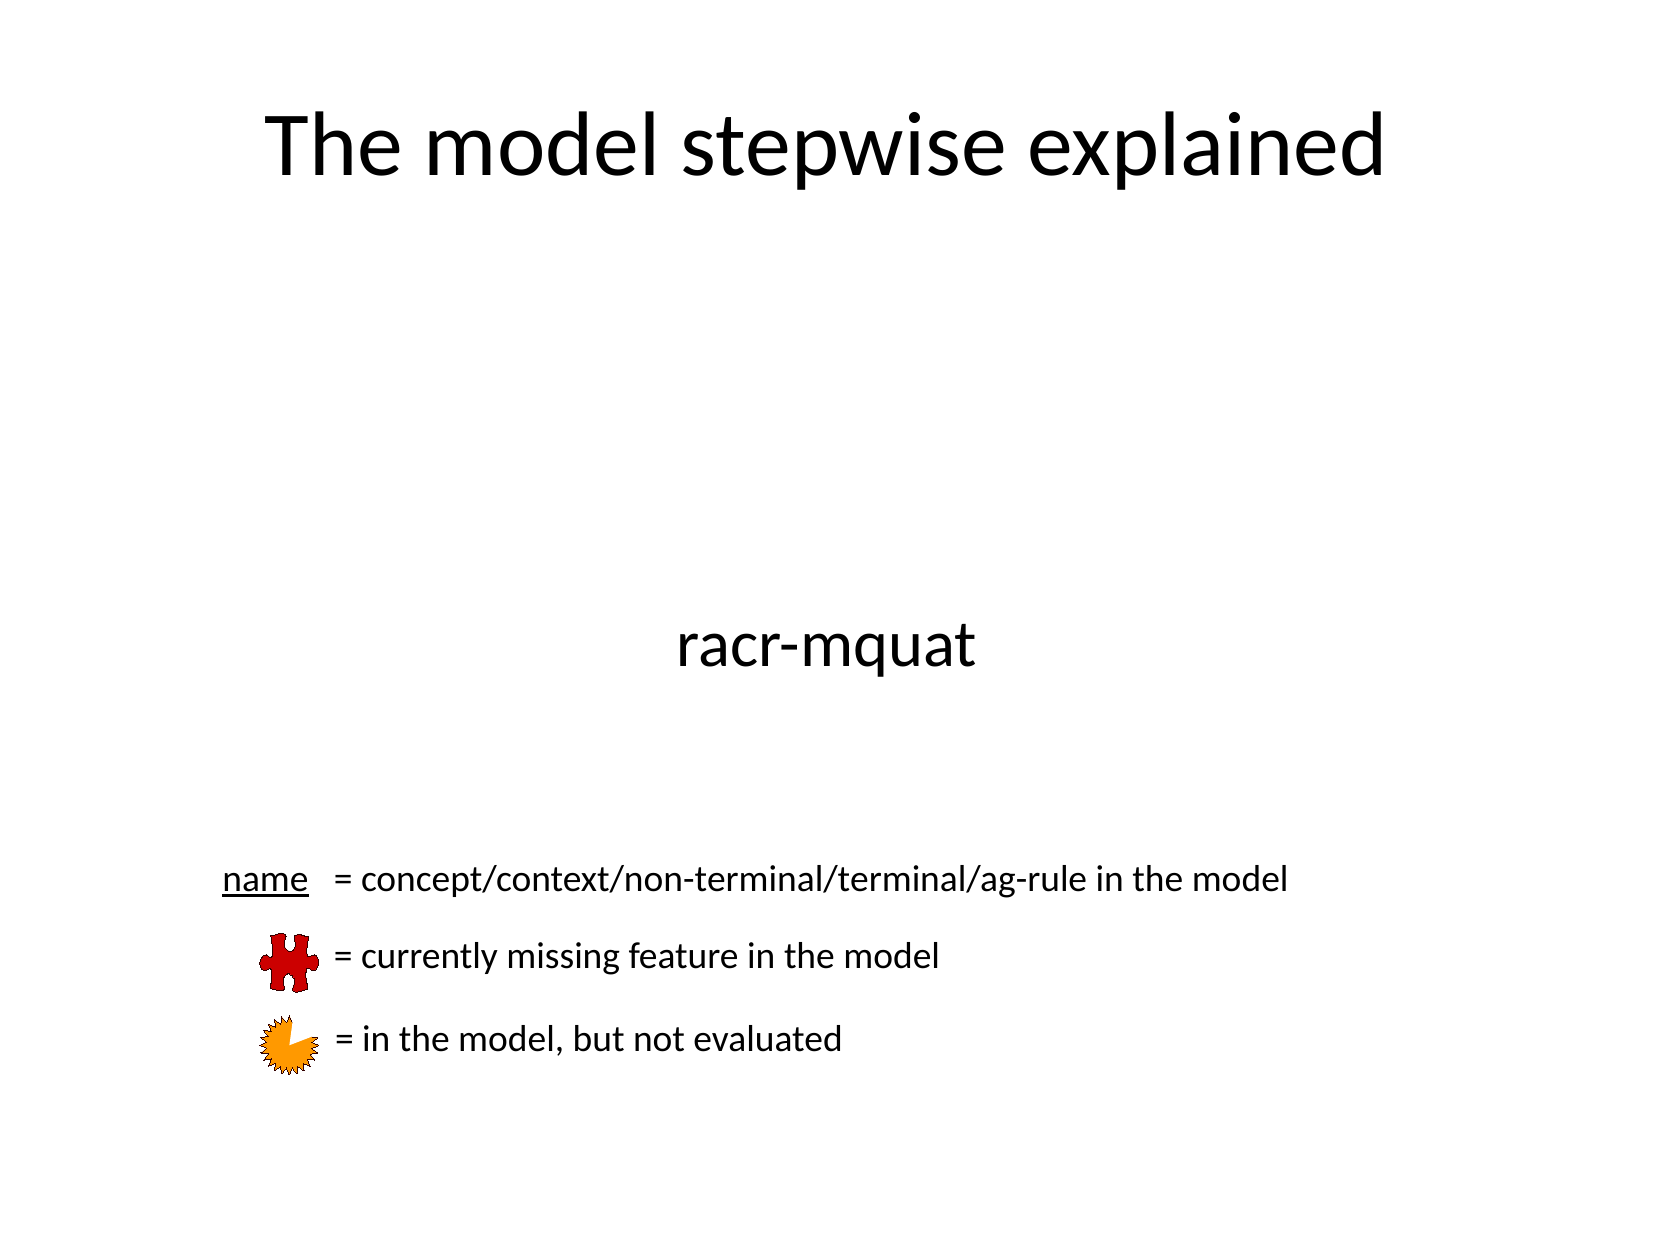

# The model stepwise explained
racr-mquat
name
= concept/context/non-terminal/terminal/ag-rule in the model
= currently missing feature in the model
= in the model, but not evaluated